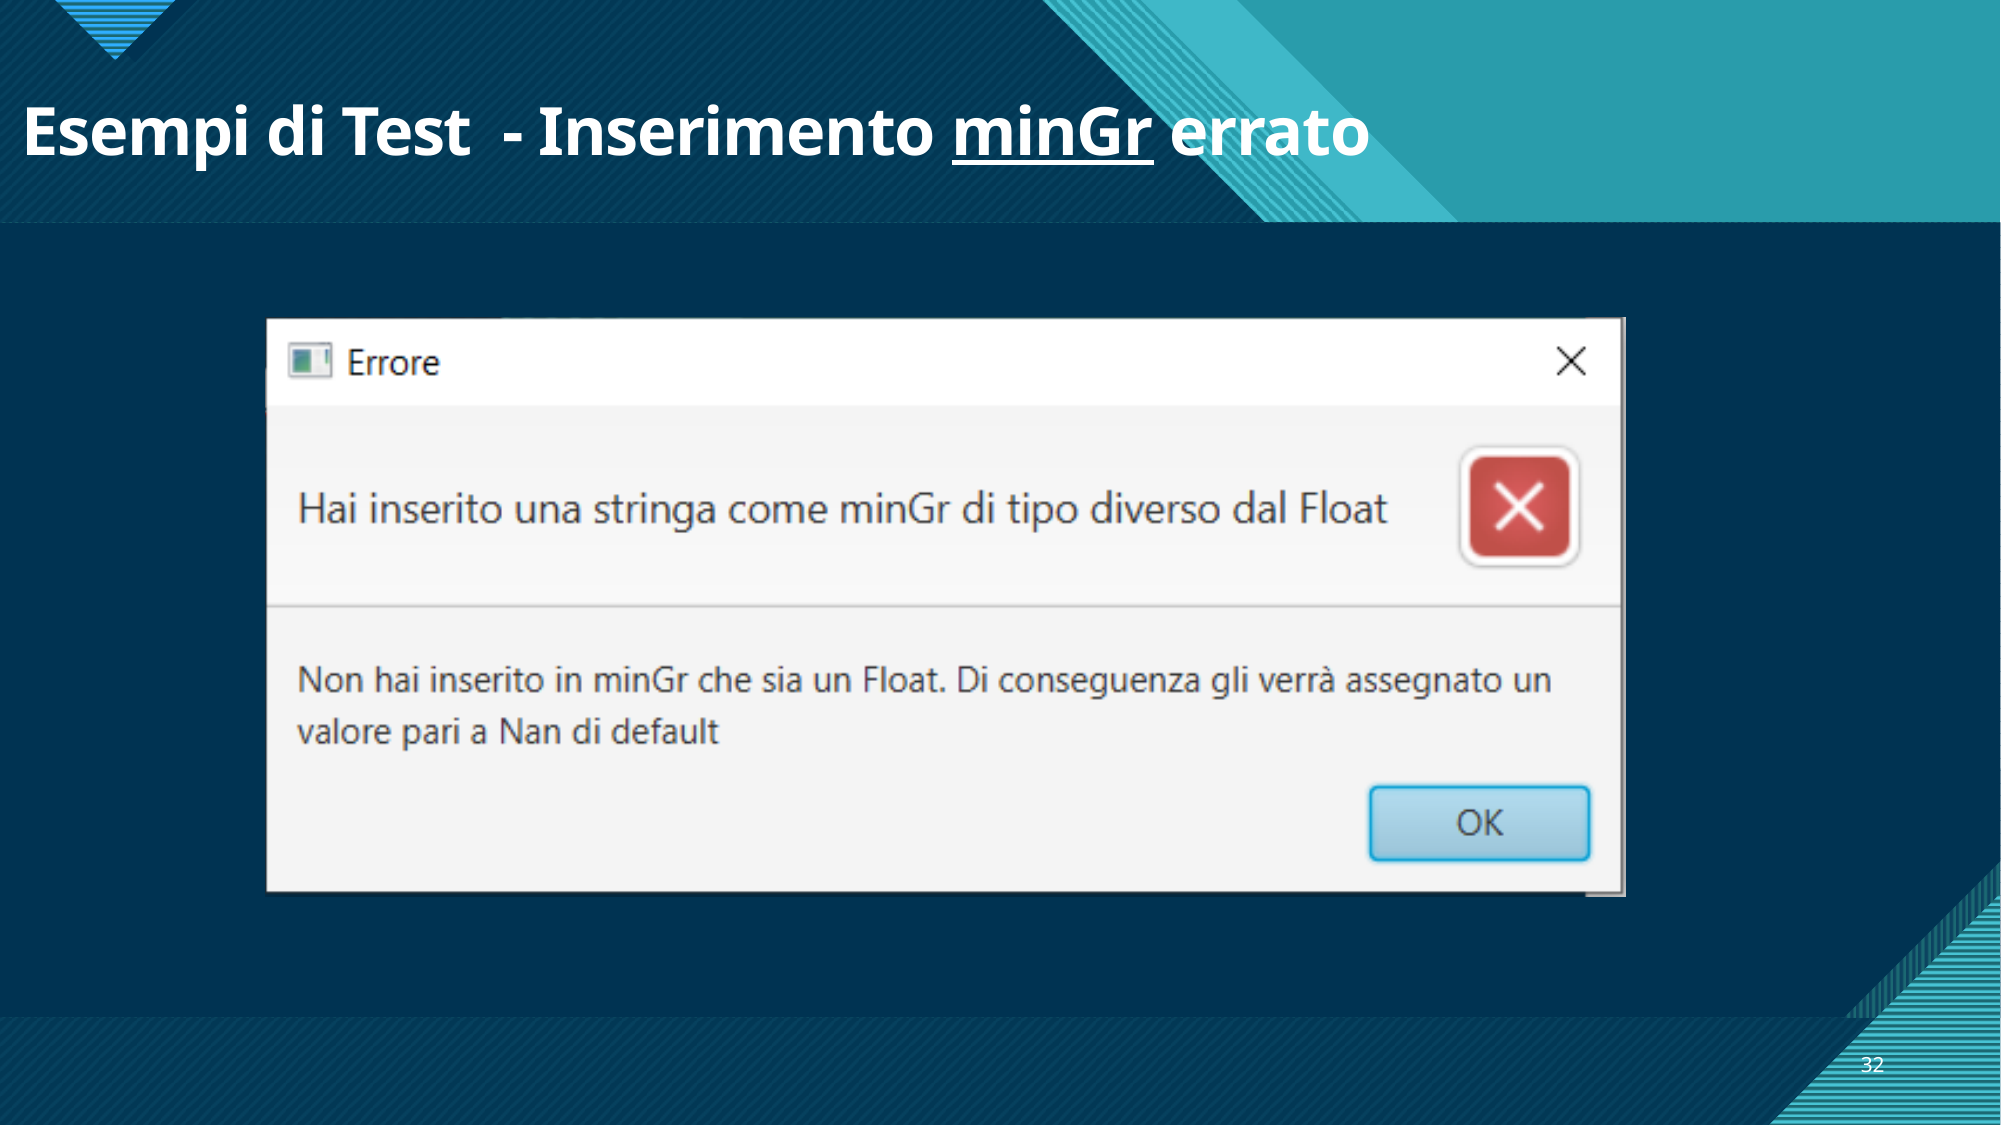

# Esempi di Test - Inserimento minGr errato